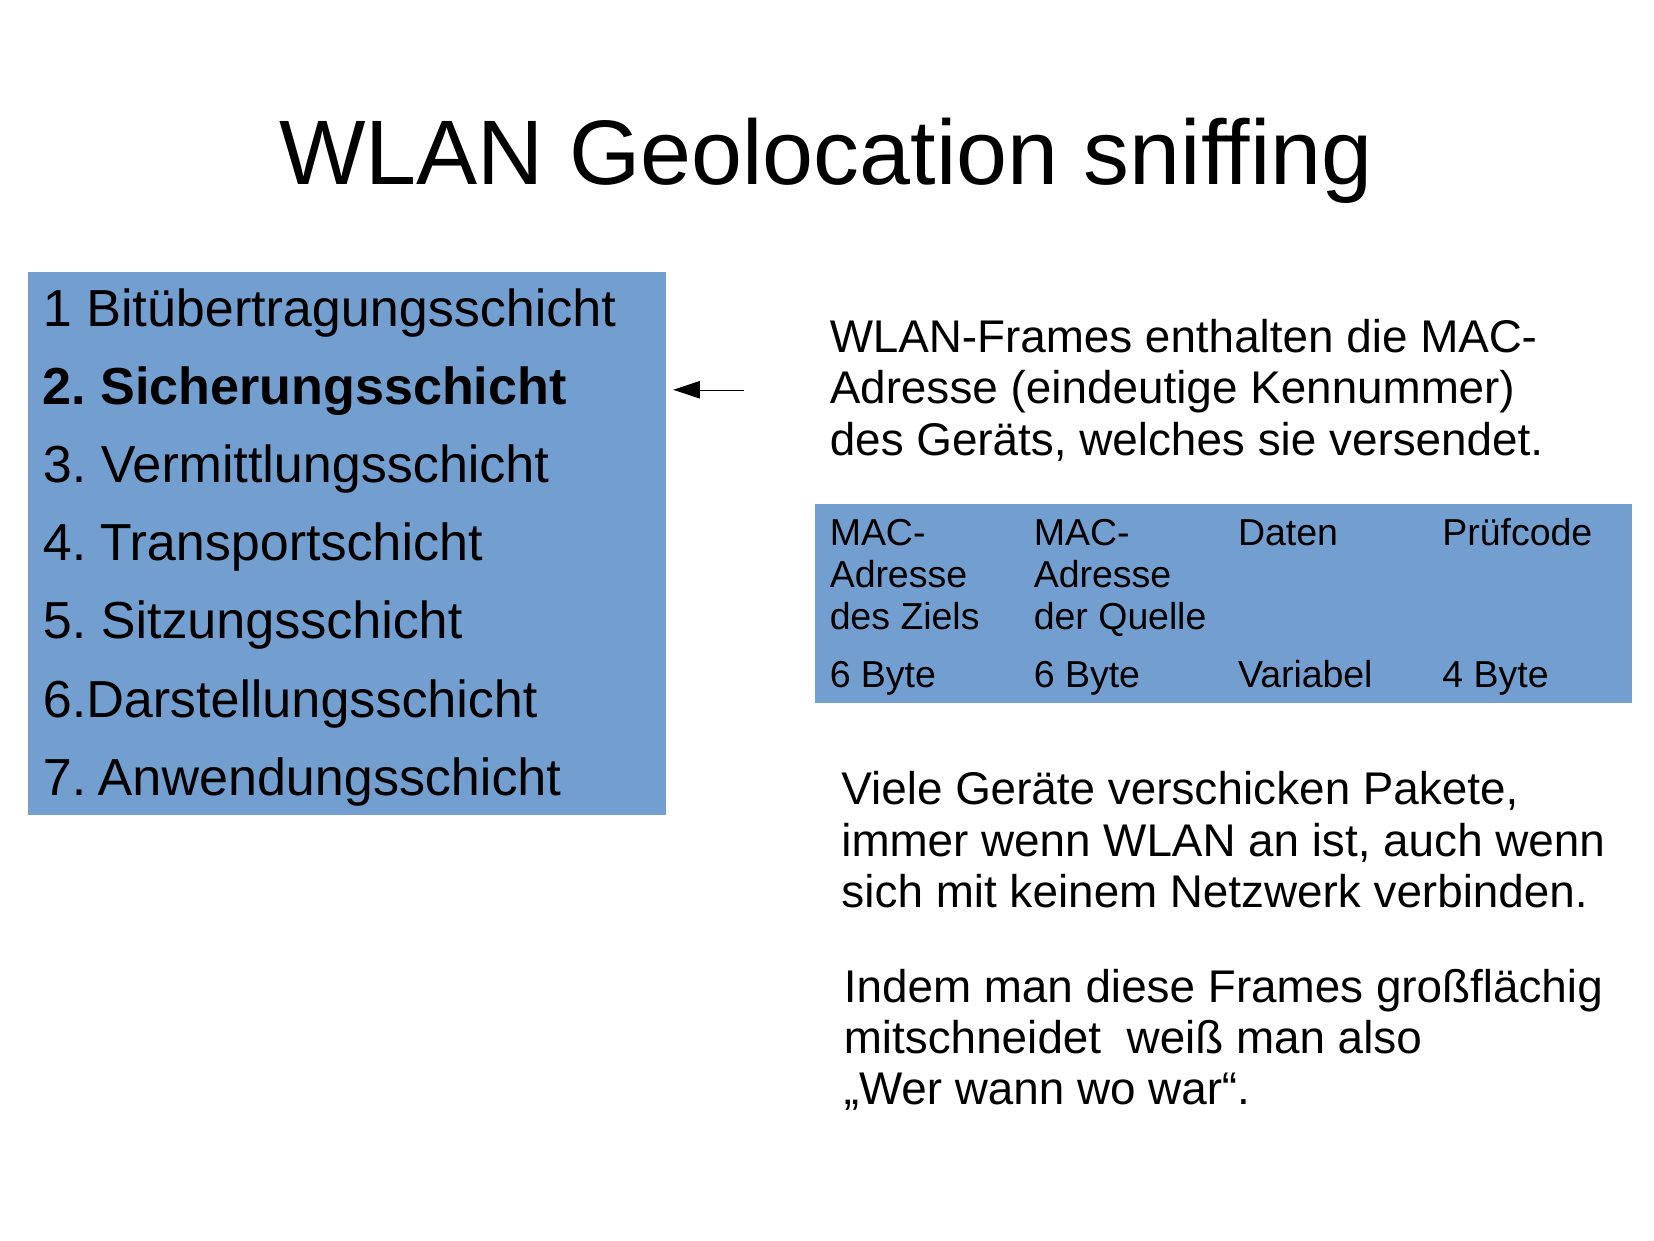

# WLAN Geolocation sniffing
| 1 Bitübertragungsschicht |
| --- |
| 2. Sicherungsschicht |
| 3. Vermittlungsschicht |
| 4. Transportschicht |
| 5. Sitzungsschicht |
| 6.Darstellungsschicht |
| 7. Anwendungsschicht |
WLAN-Frames enthalten die MAC-
Adresse (eindeutige Kennummer)
des Geräts, welches sie versendet.
| MAC-Adresse des Ziels | MAC-Adresse der Quelle | Daten | Prüfcode |
| --- | --- | --- | --- |
| 6 Byte | 6 Byte | Variabel | 4 Byte |
Viele Geräte verschicken Pakete,
immer wenn WLAN an ist, auch wenn
sich mit keinem Netzwerk verbinden.
Indem man diese Frames großflächig
mitschneidet weiß man also
„Wer wann wo war“.